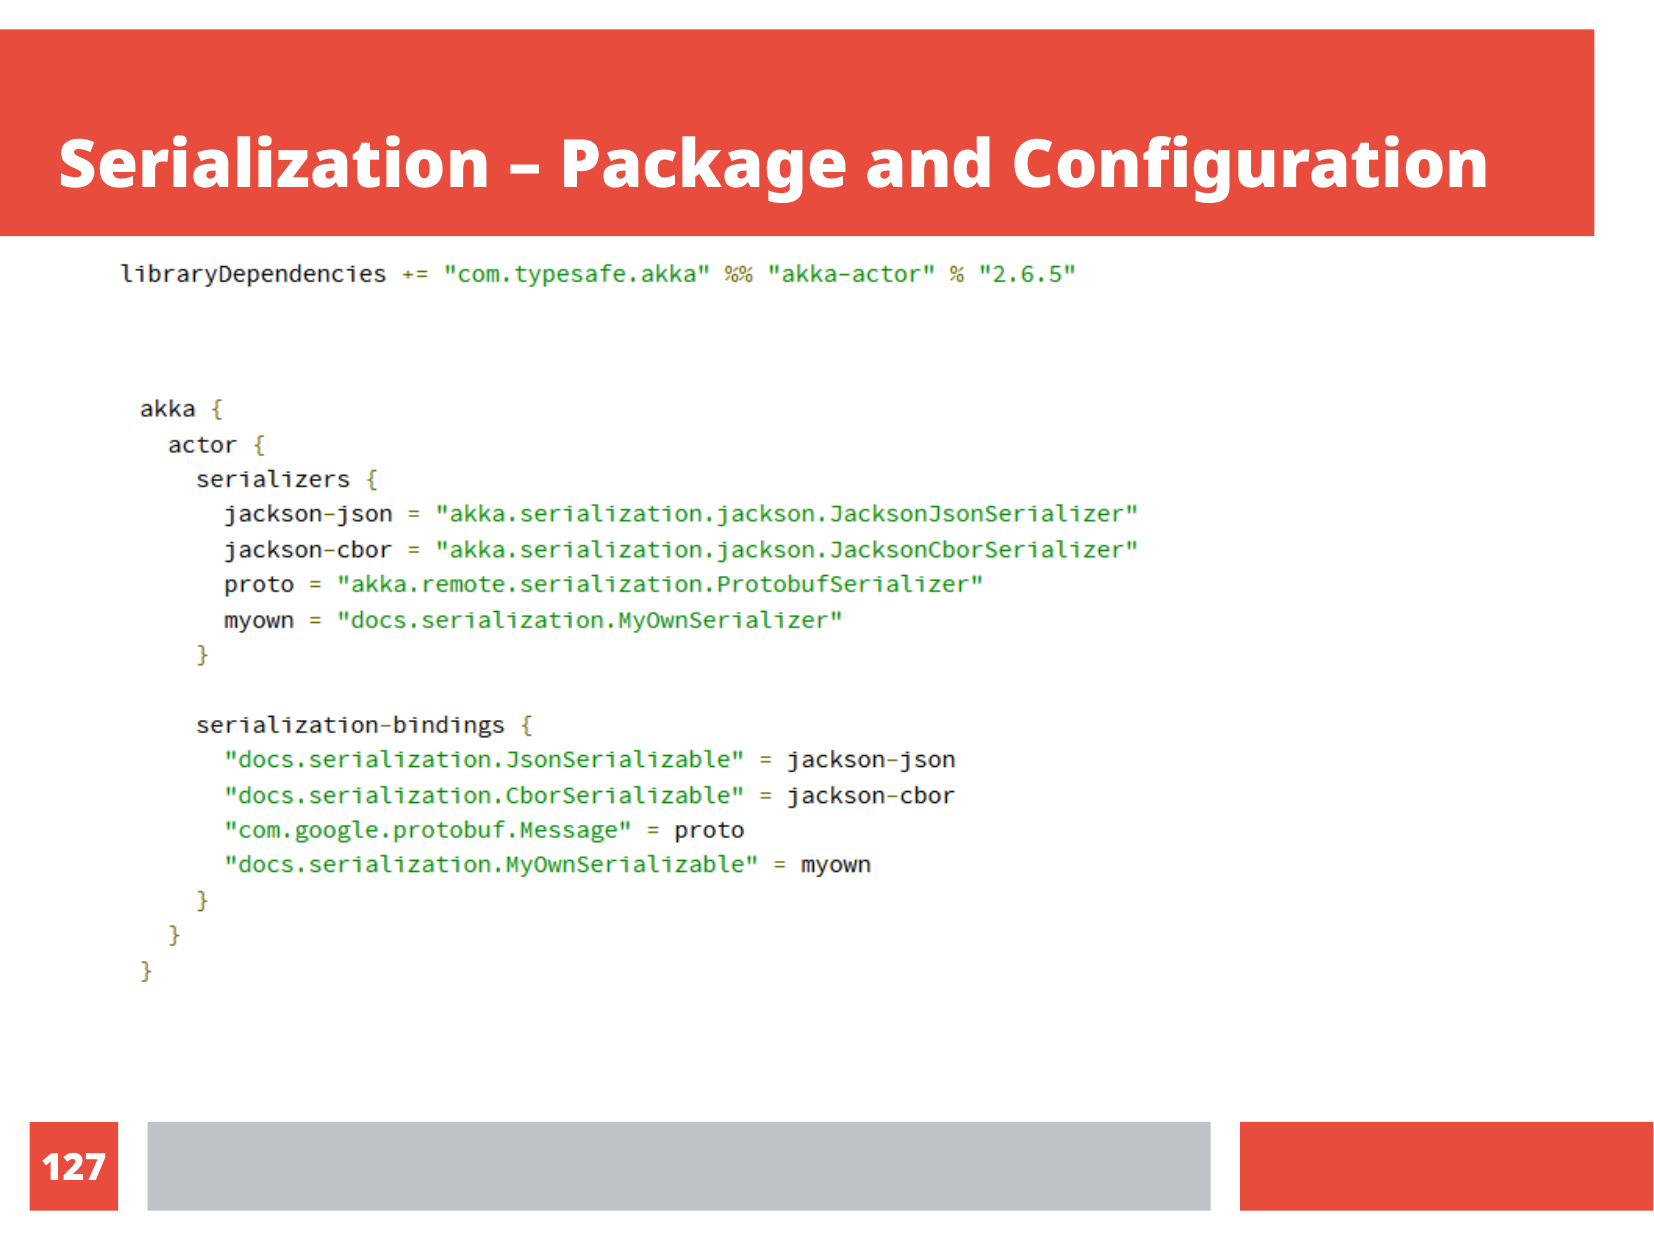

# Serialization – Package and Configuration
127